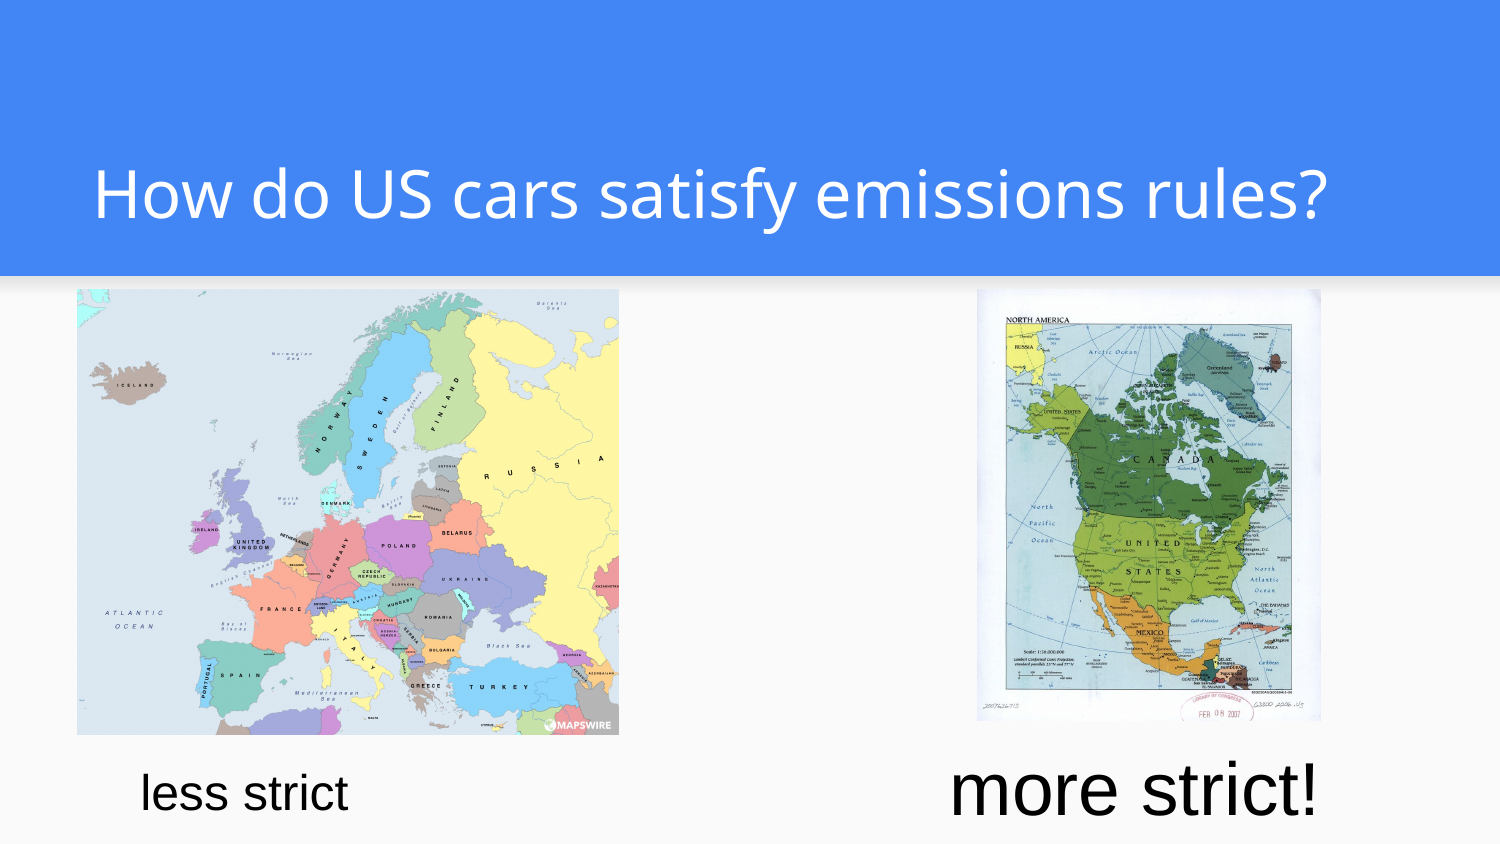

# How do US cars satisfy emissions rules?
more strict!
less strict